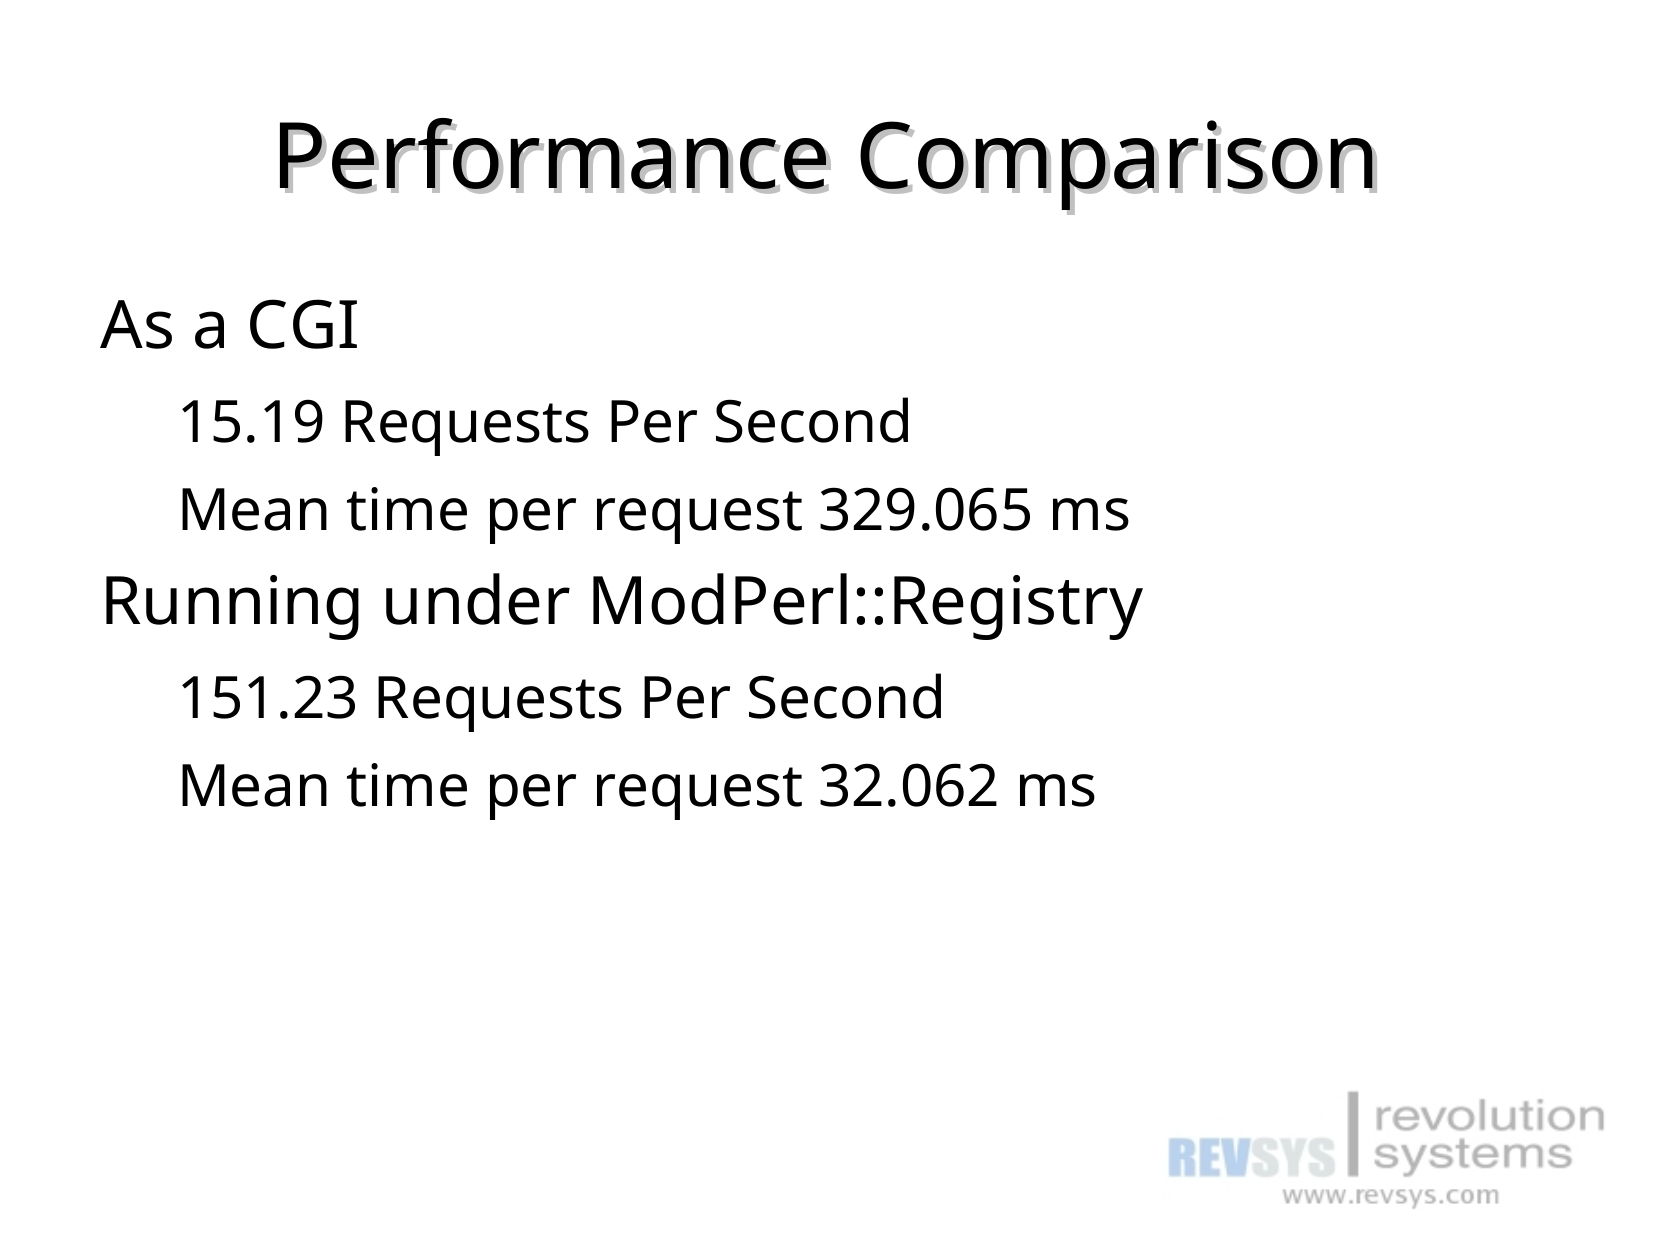

# Performance Comparison
As a CGI
15.19 Requests Per Second
Mean time per request 329.065 ms
Running under ModPerl::Registry
151.23 Requests Per Second
Mean time per request 32.062 ms